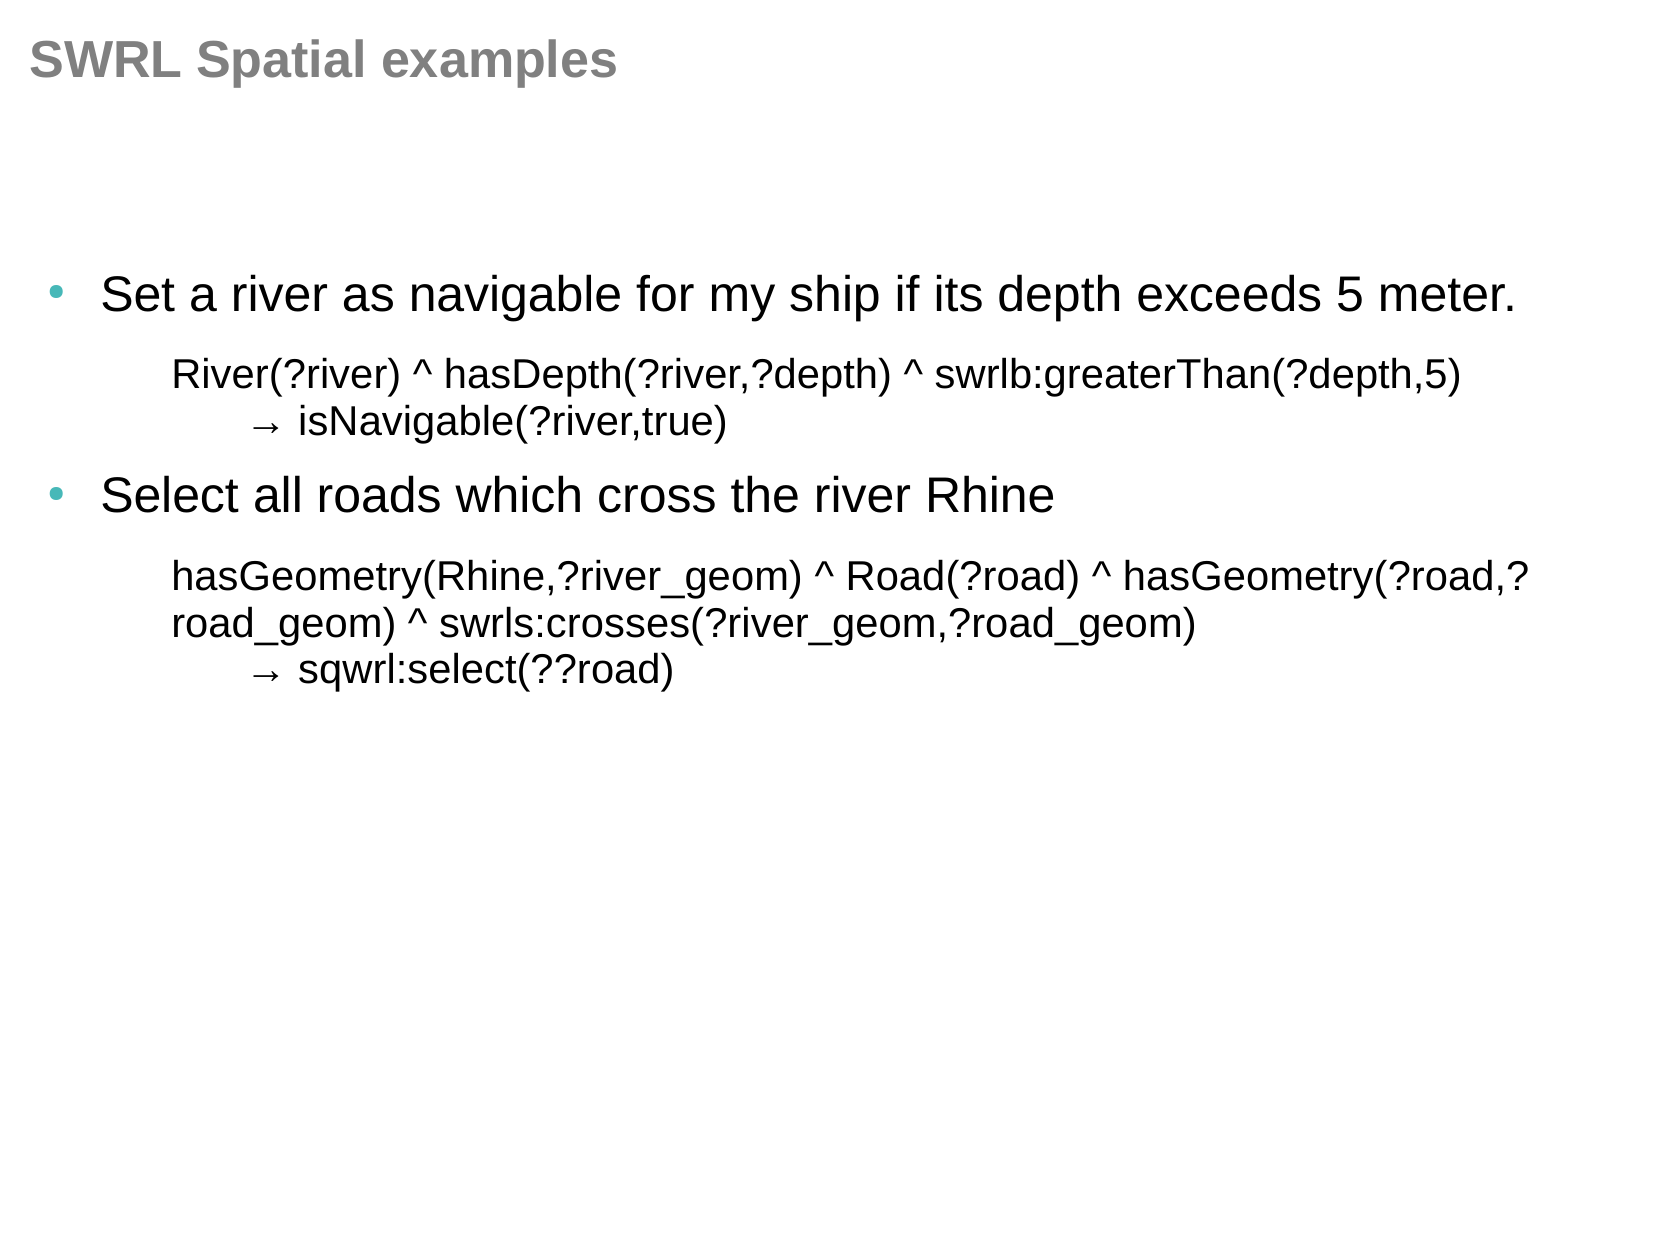

# SWRL Spatial examples
Set a river as navigable for my ship if its depth exceeds 5 meter.
River(?river) ^ hasDepth(?river,?depth) ^ swrlb:greaterThan(?depth,5)
	→ isNavigable(?river,true)
Select all roads which cross the river Rhine
hasGeometry(Rhine,?river_geom) ^ Road(?road) ^ hasGeometry(?road,?road_geom) ^ swrls:crosses(?river_geom,?road_geom)
	→ sqwrl:select(??road)